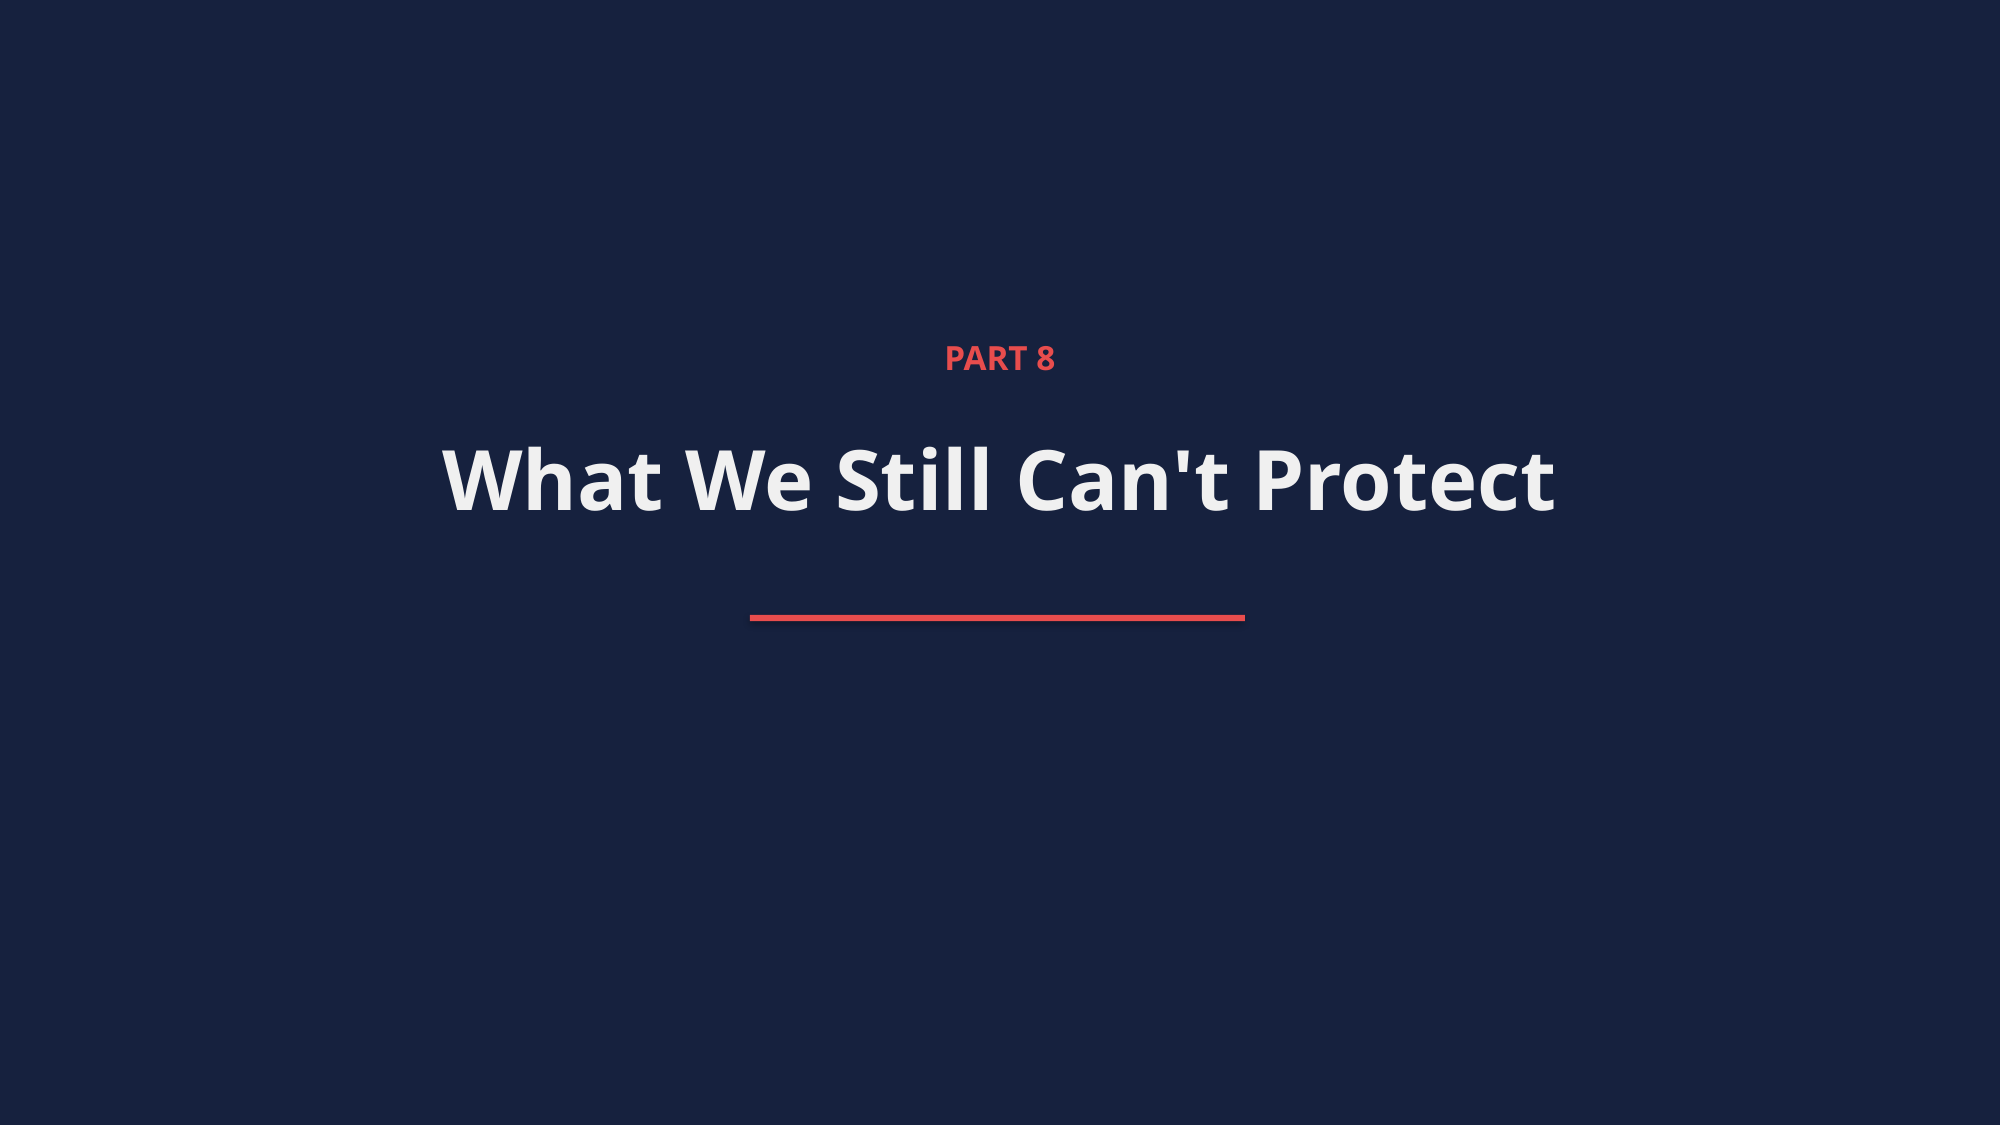

PART 8
What We Still Can't Protect